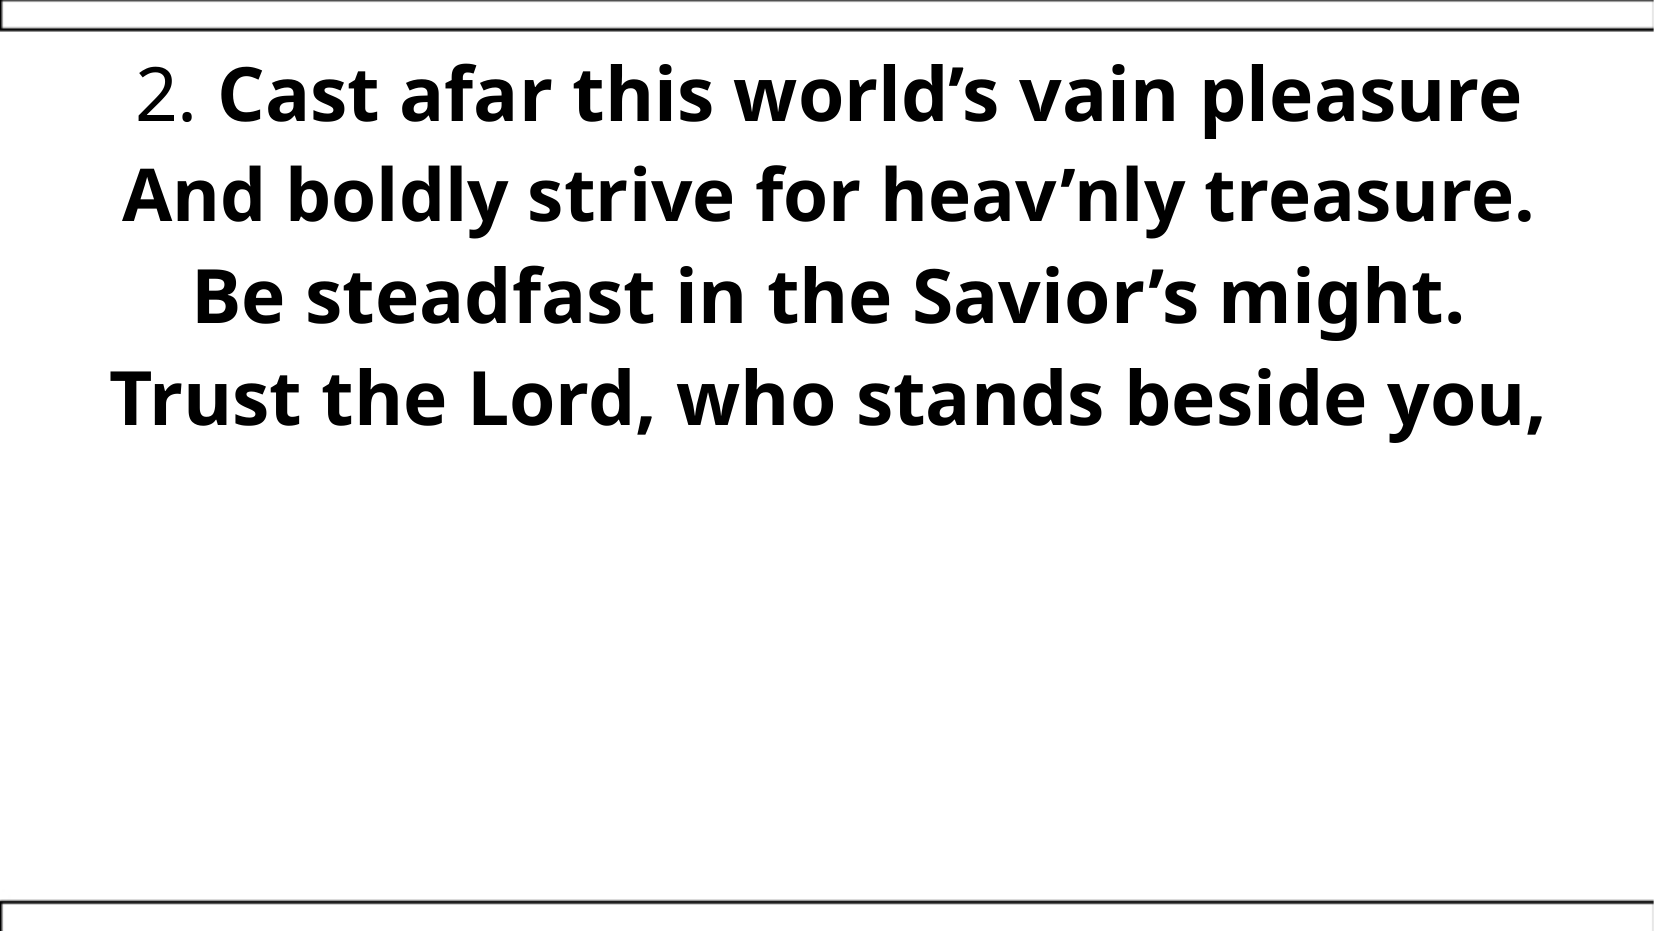

2. Cast afar this world’s vain pleasure
And boldly strive for heav’nly treasure.
Be steadfast in the Savior’s might.
Trust the Lord, who stands beside you,